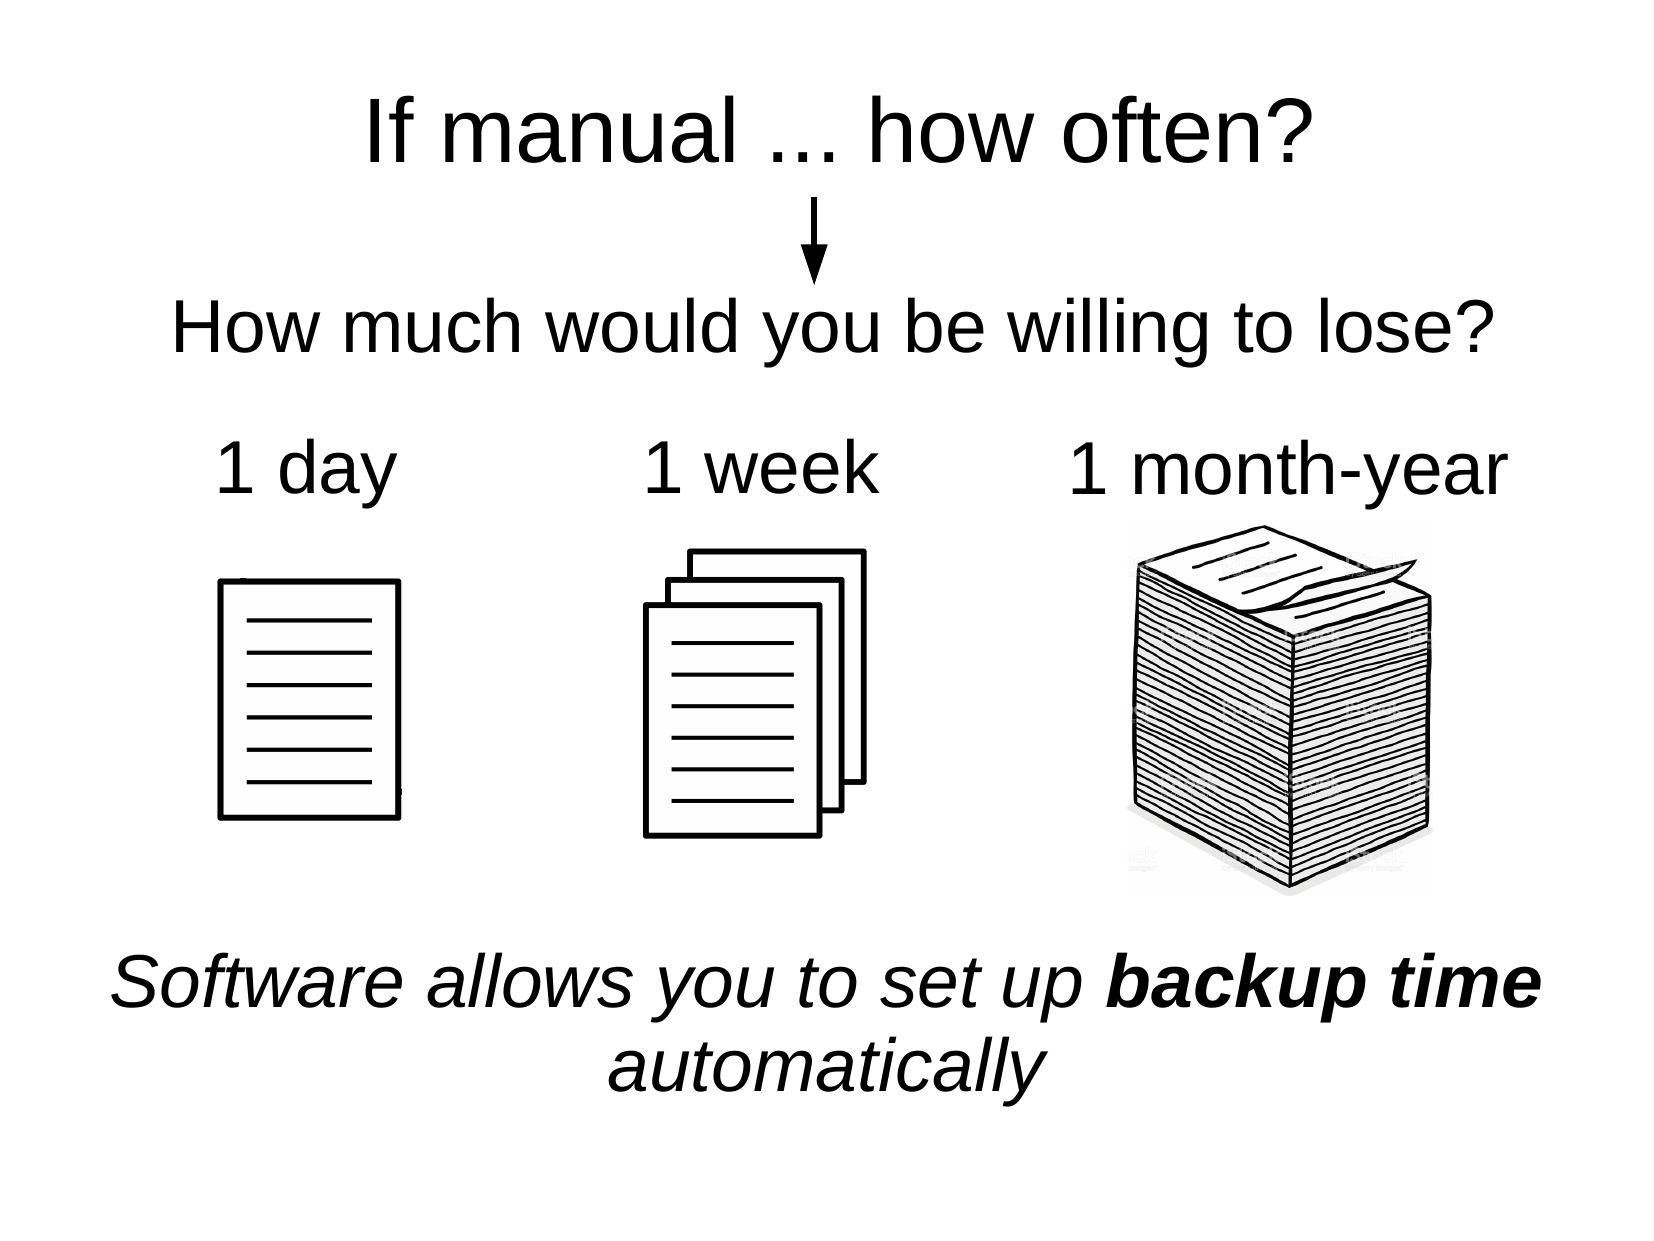

# If manual ... how often?
How much would you be willing to lose?
1 month-year
1 day
1 week
Software allows you to set up backup time automatically